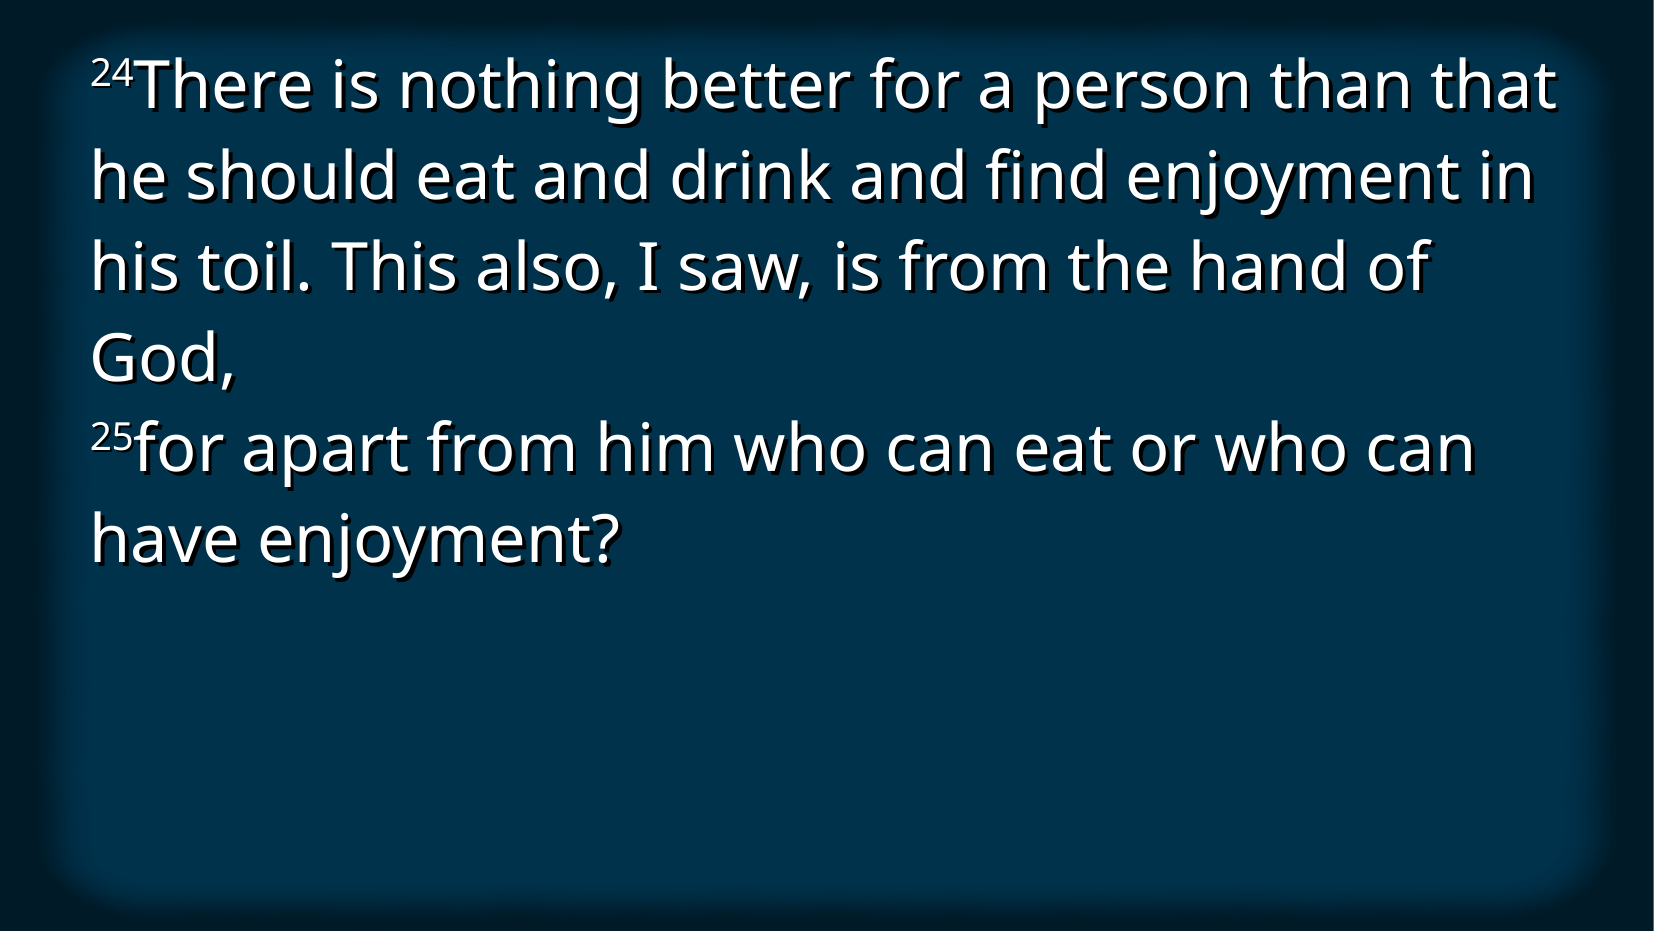

24There is nothing better for a person than that he should eat and drink and find enjoyment in his toil. This also, I saw, is from the hand of God,
25for apart from him who can eat or who can have enjoyment?